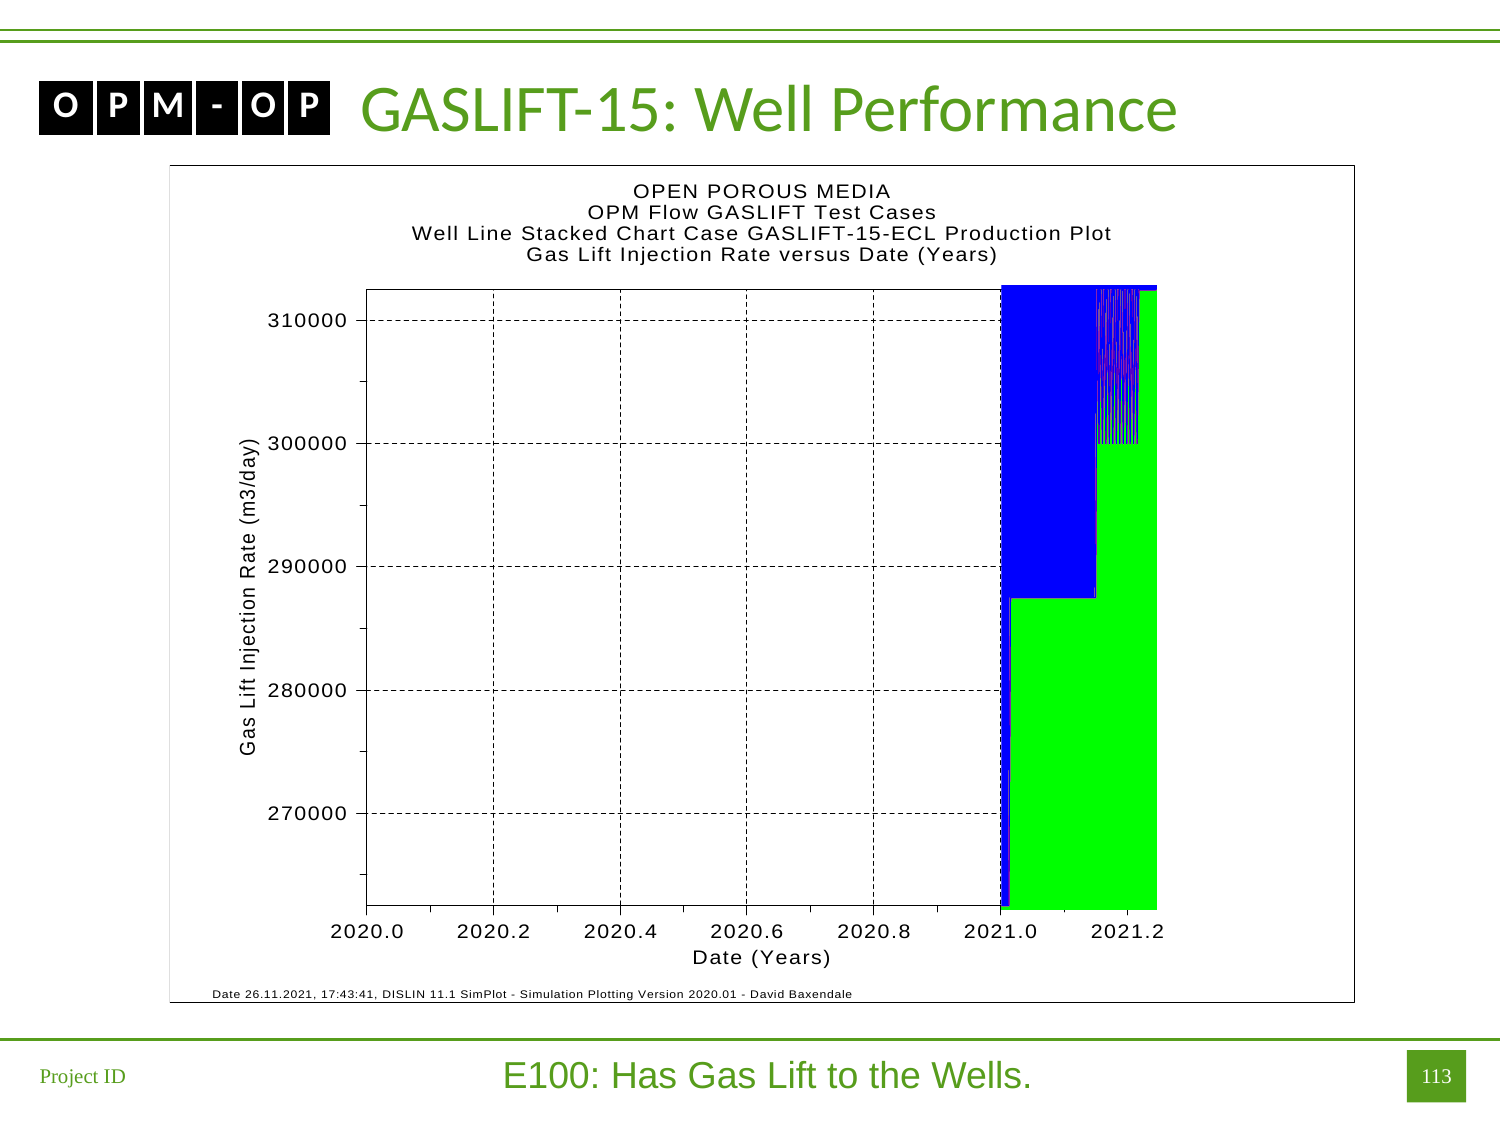

# GASLIFT-15: Well Performance
E100: Has Gas Lift to the Wells.
Project ID
113